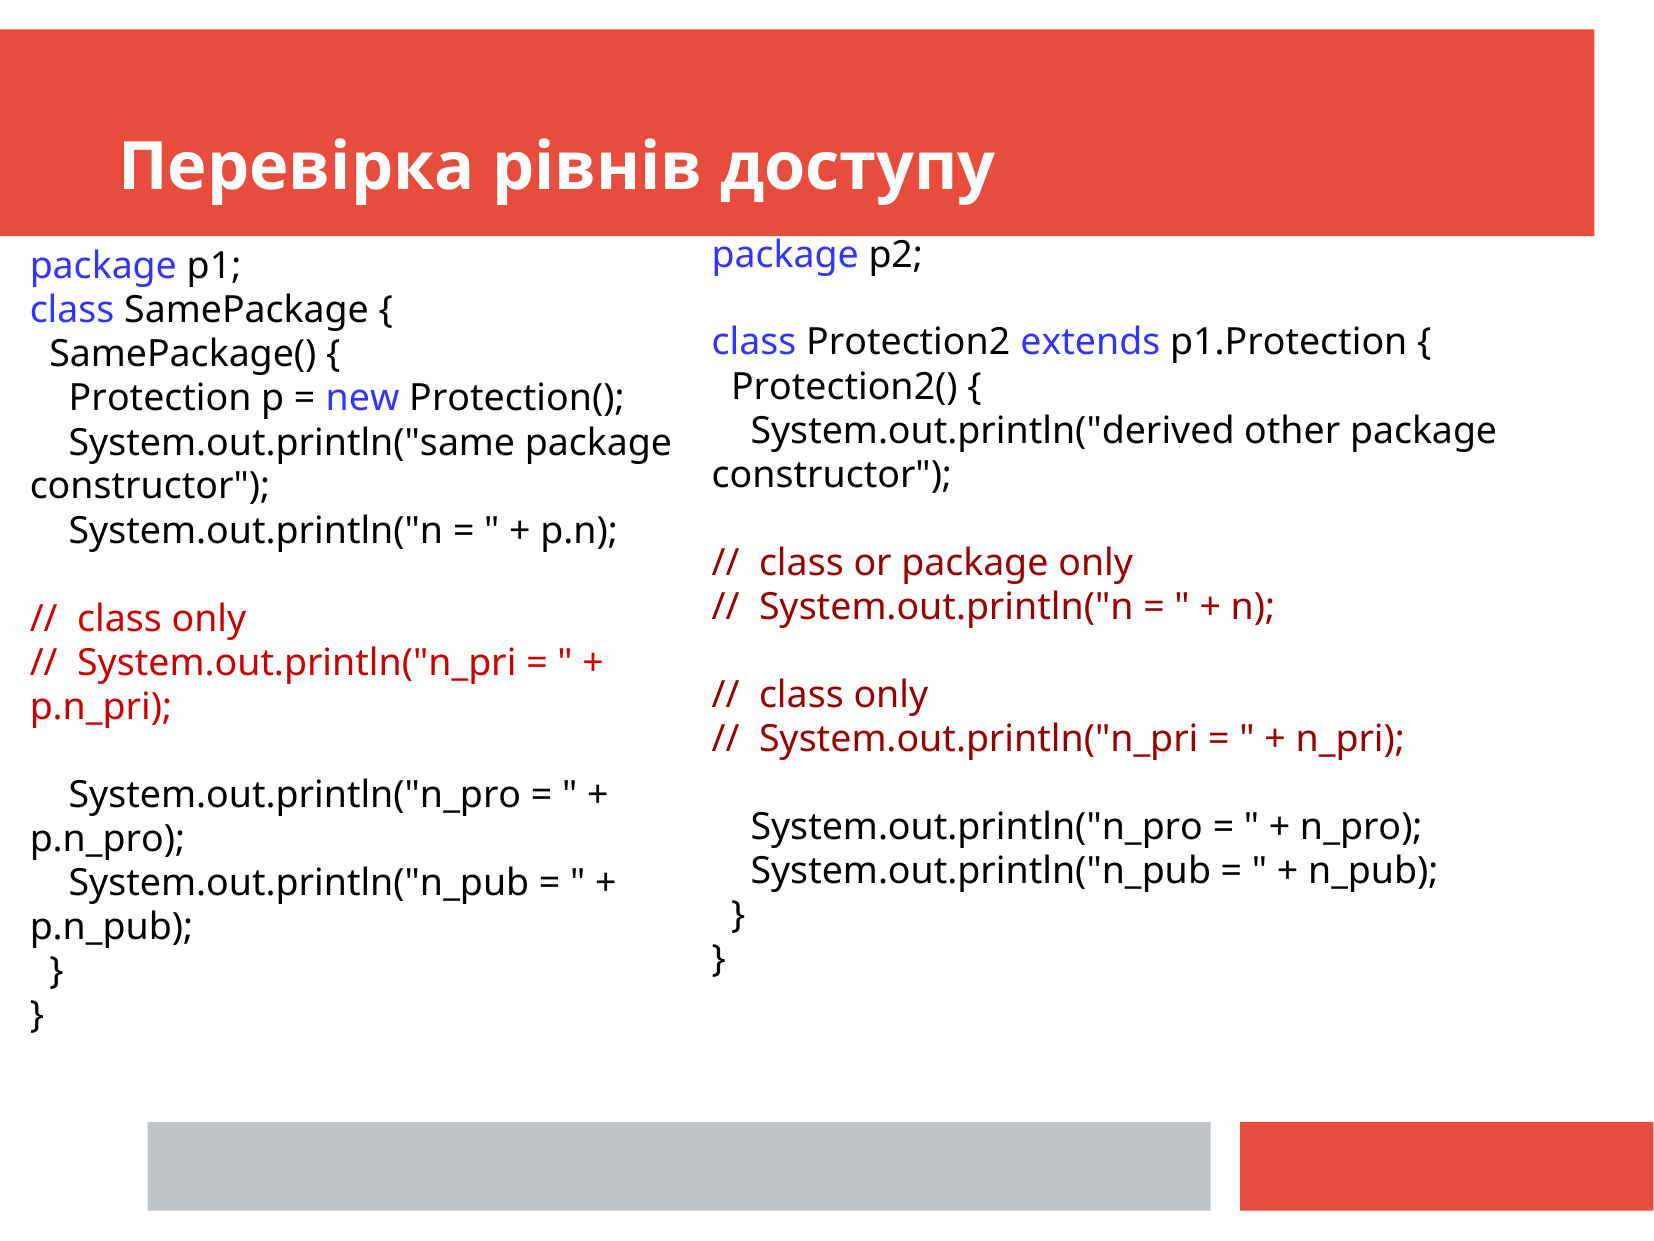

Перевірка рівнів доступу
package p2;
class Protection2 extends p1.Protection {
 Protection2() {
 System.out.println("derived other package constructor");
// class or package only
// System.out.println("n = " + n);
// class only
// System.out.println("n_pri = " + n_pri);
 System.out.println("n_pro = " + n_pro);
 System.out.println("n_pub = " + n_pub);
 }
}
package p1;
class SamePackage {
 SamePackage() {
 Protection p = new Protection();
 System.out.println("same package constructor");
 System.out.println("n = " + p.n);
// class only
// System.out.println("n_pri = " + p.n_pri);
 System.out.println("n_pro = " + p.n_pro);
 System.out.println("n_pub = " + p.n_pub);
 }
}